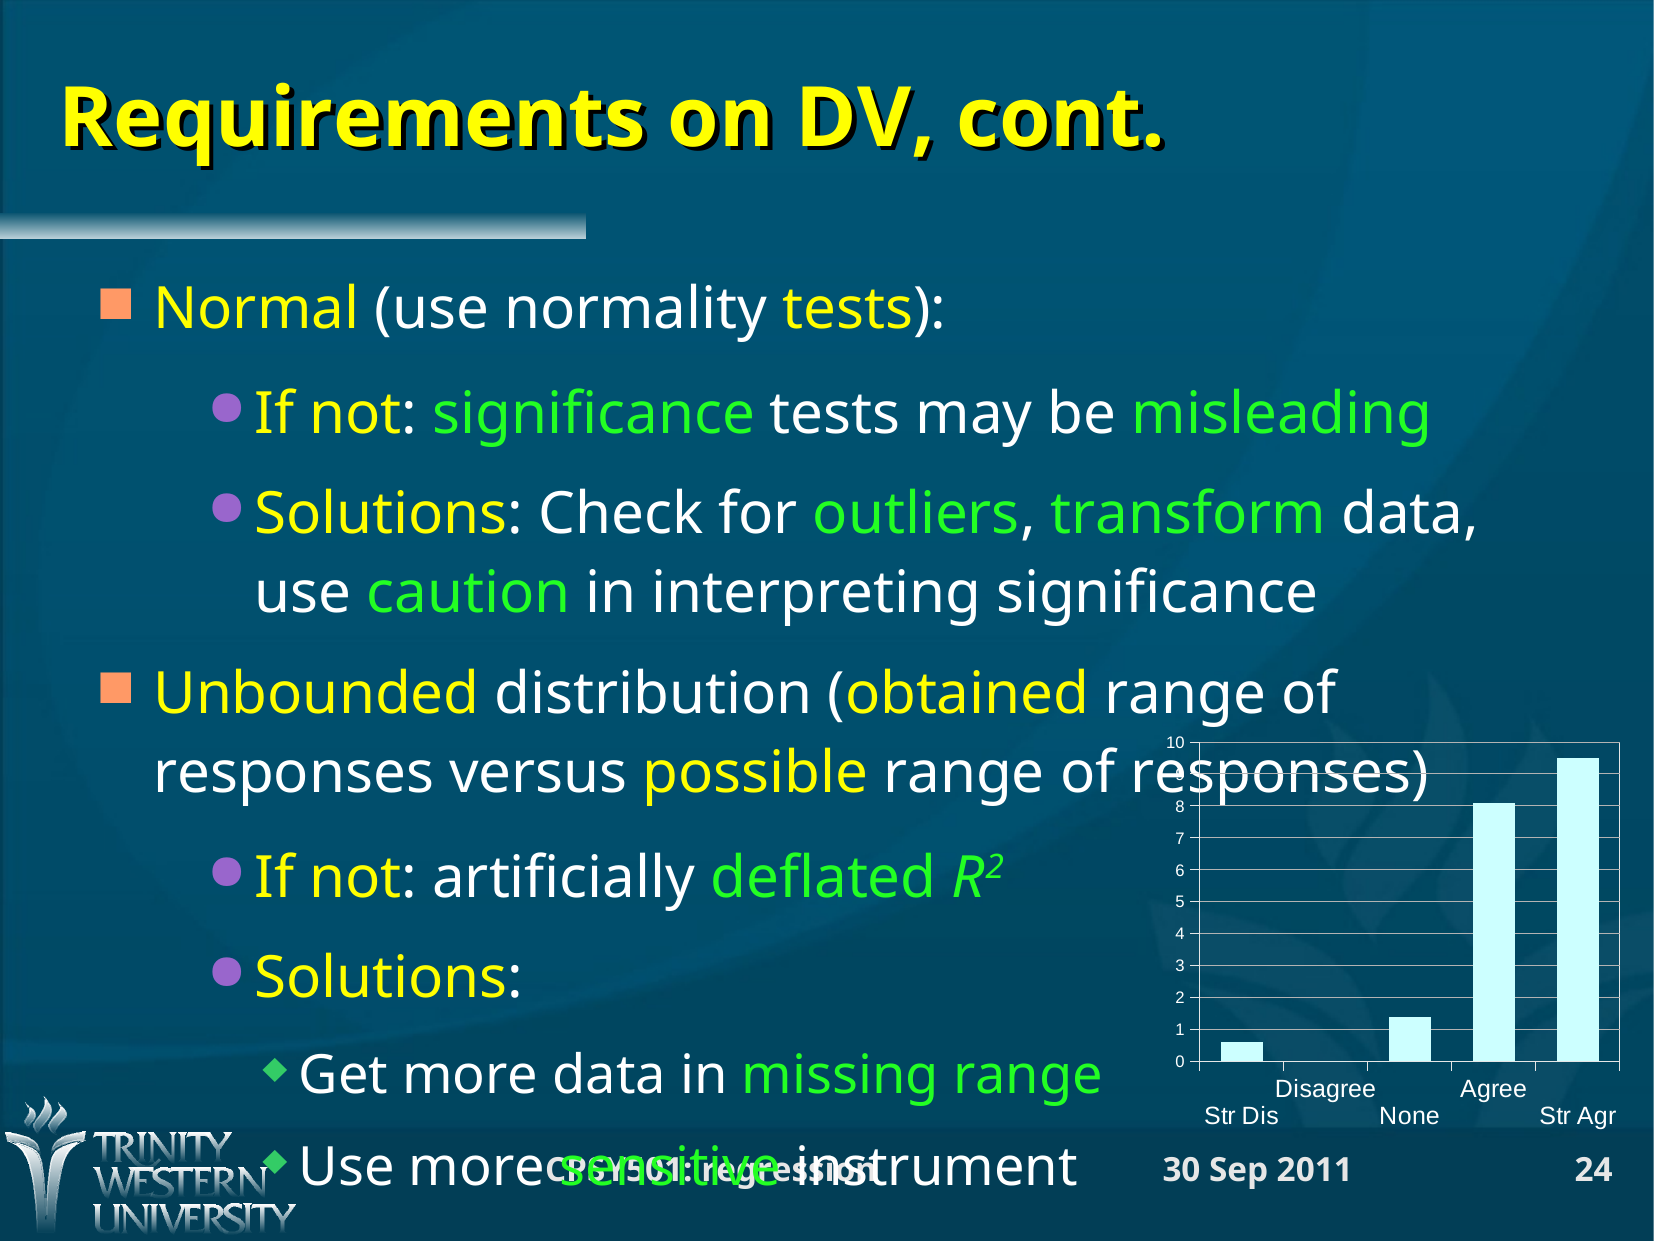

# Requirements on DV, cont.
Normal (use normality tests):
If not: significance tests may be misleading
Solutions: Check for outliers, transform data, use caution in interpreting significance
Unbounded distribution (obtained range of responses versus possible range of responses)
If not: artificially deflated R2
Solutions:
Get more data in missing range
Use more sensitive instrument
### Chart
| Category | Column 1 |
|---|---|
| Str Dis | 0.6 |
| Disagree | 0.0 |
| None | 1.4 |
| Agree | 8.1 |
| Str Agr | 9.5 |CPSY501: regression
30 Sep 2011
24